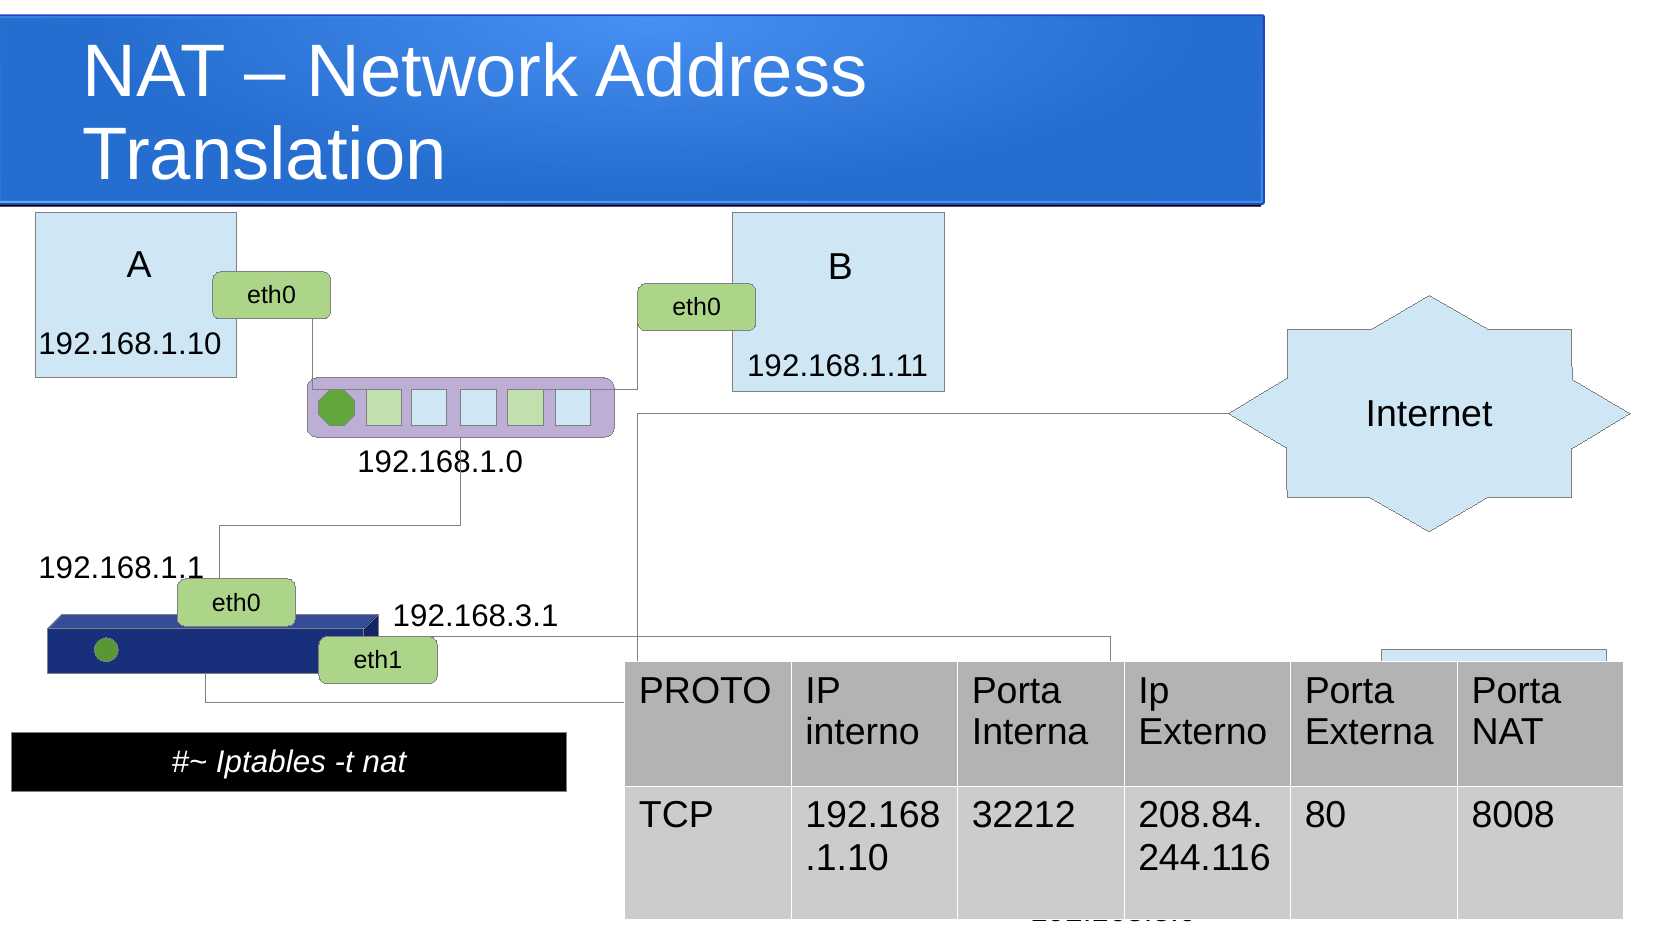

# NAT – Network Address Translation
A
B
192.168.1.11
eth0
eth0
Internet
192.168.1.10
192.168.1.0
192.168.1.1
eth0
192.168.3.1
eth1
D
192.168.3.16
| PROTO | IP interno | Porta Interna | Ip Externo | Porta Externa | Porta NAT |
| --- | --- | --- | --- | --- | --- |
| TCP | 192.168.1.10 | 32212 | 208.84.244.116 | 80 | 8008 |
C
eth0
#~ Iptables
#~ Iptables -t nat
eth0
192.168.3.15
192.168.3.0